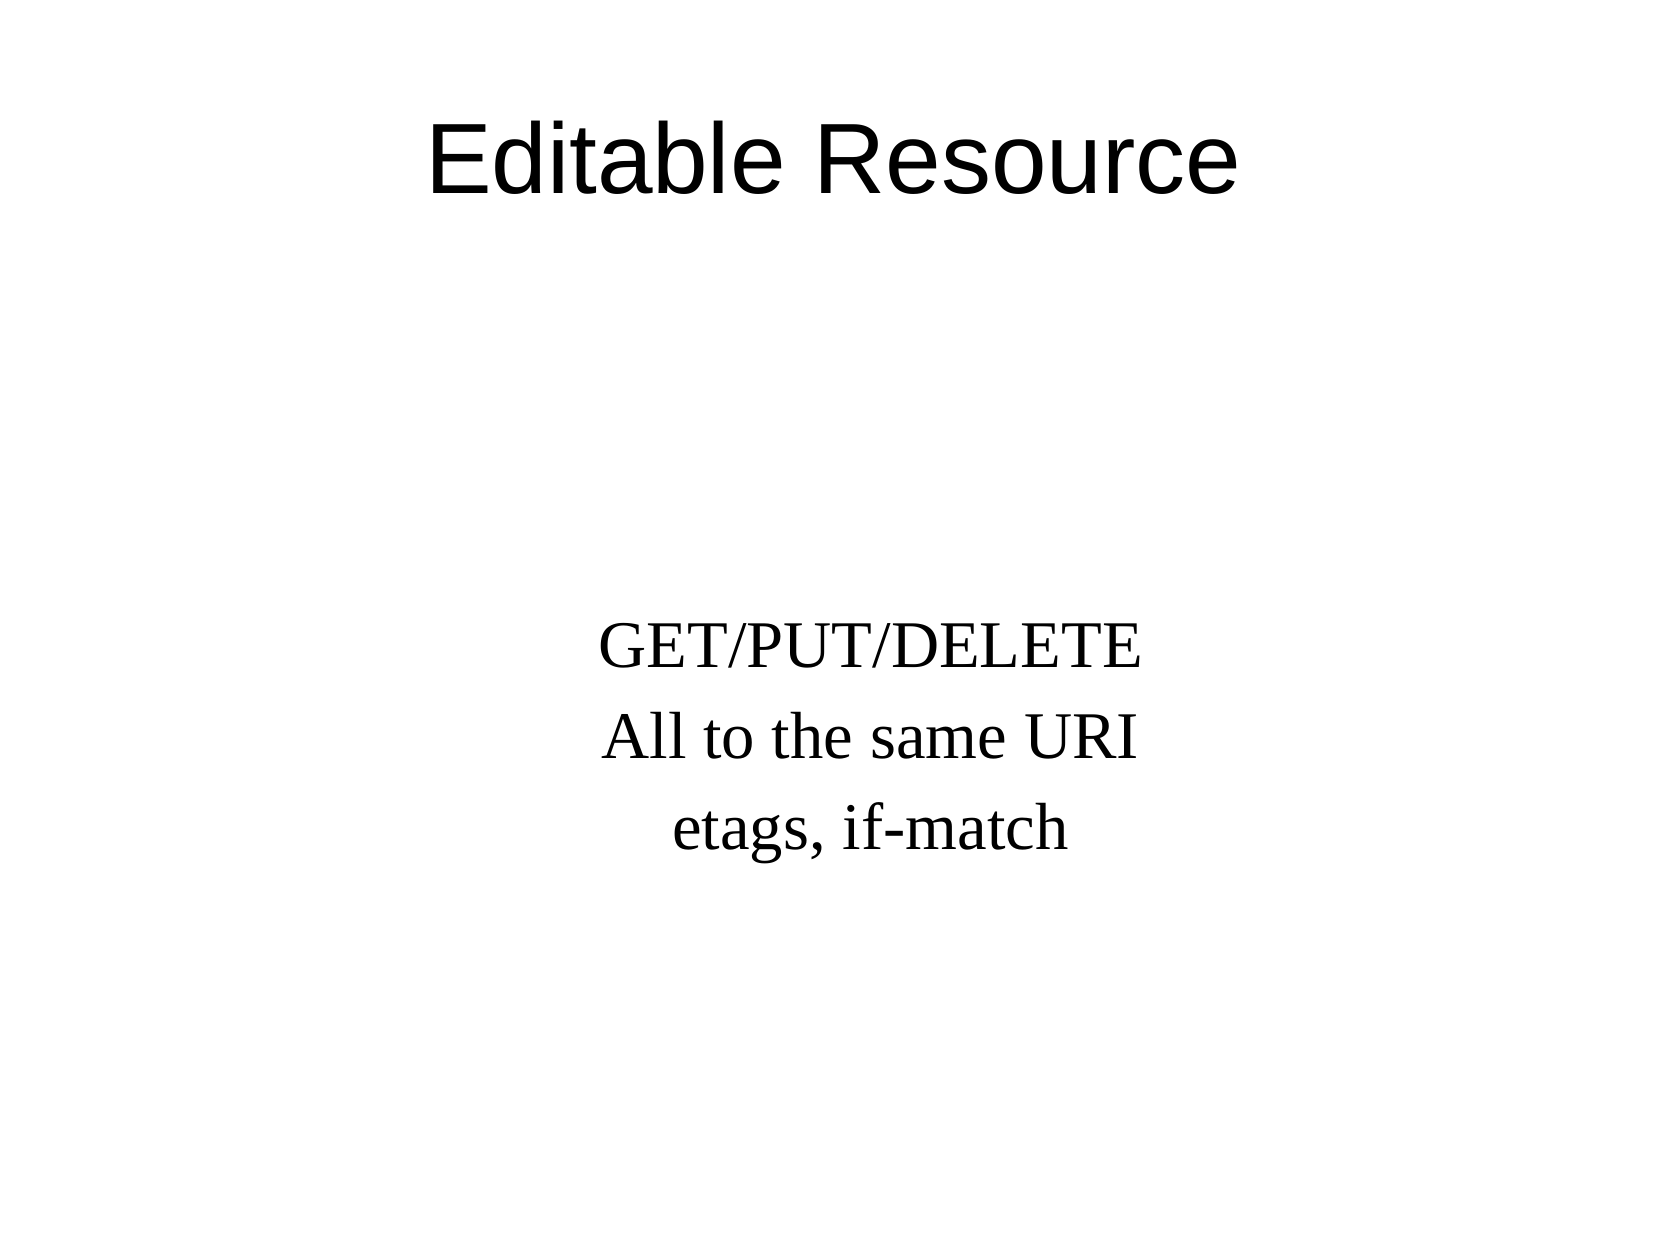

# Editable Resource
GET/PUT/DELETE
All to the same URI
etags, if-match